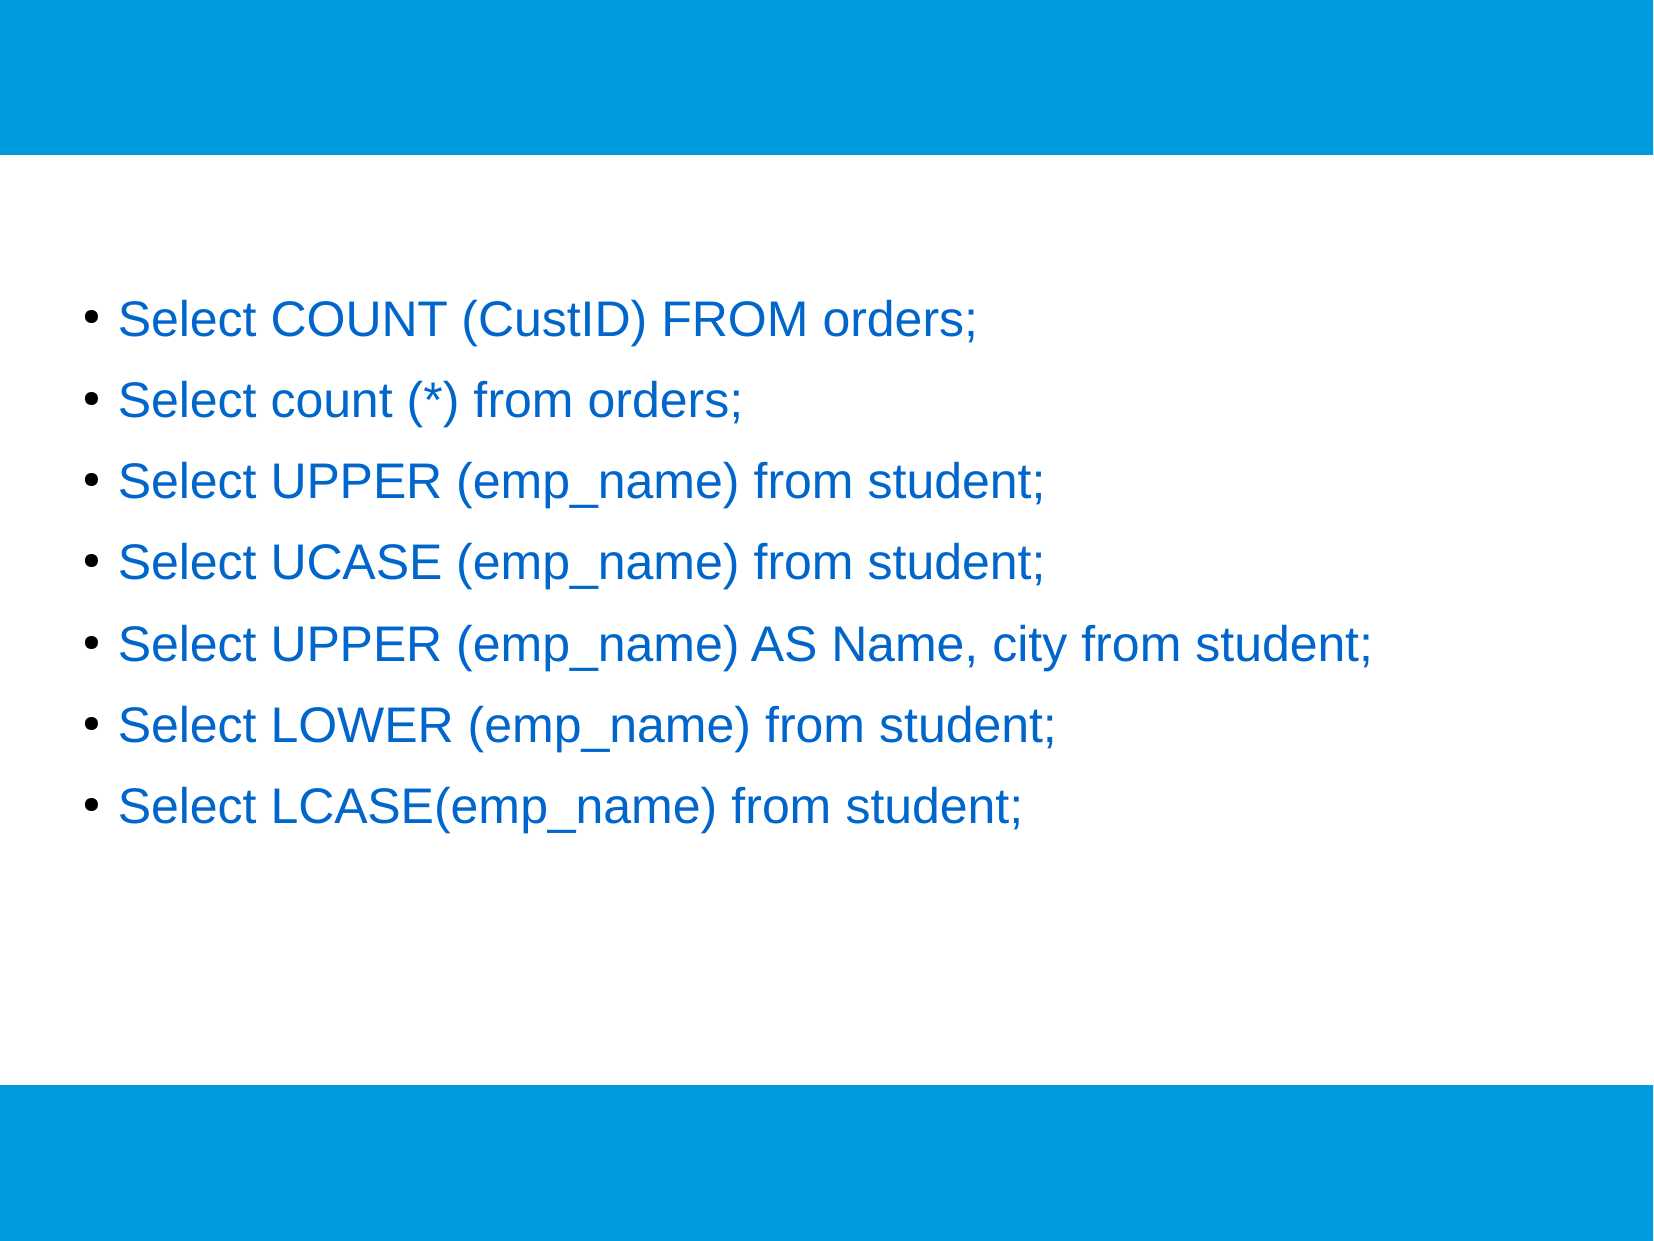

#
Select COUNT (CustID) FROM orders;
Select count (*) from orders;
Select UPPER (emp_name) from student;
Select UCASE (emp_name) from student;
Select UPPER (emp_name) AS Name, city from student;
Select LOWER (emp_name) from student;
Select LCASE(emp_name) from student;